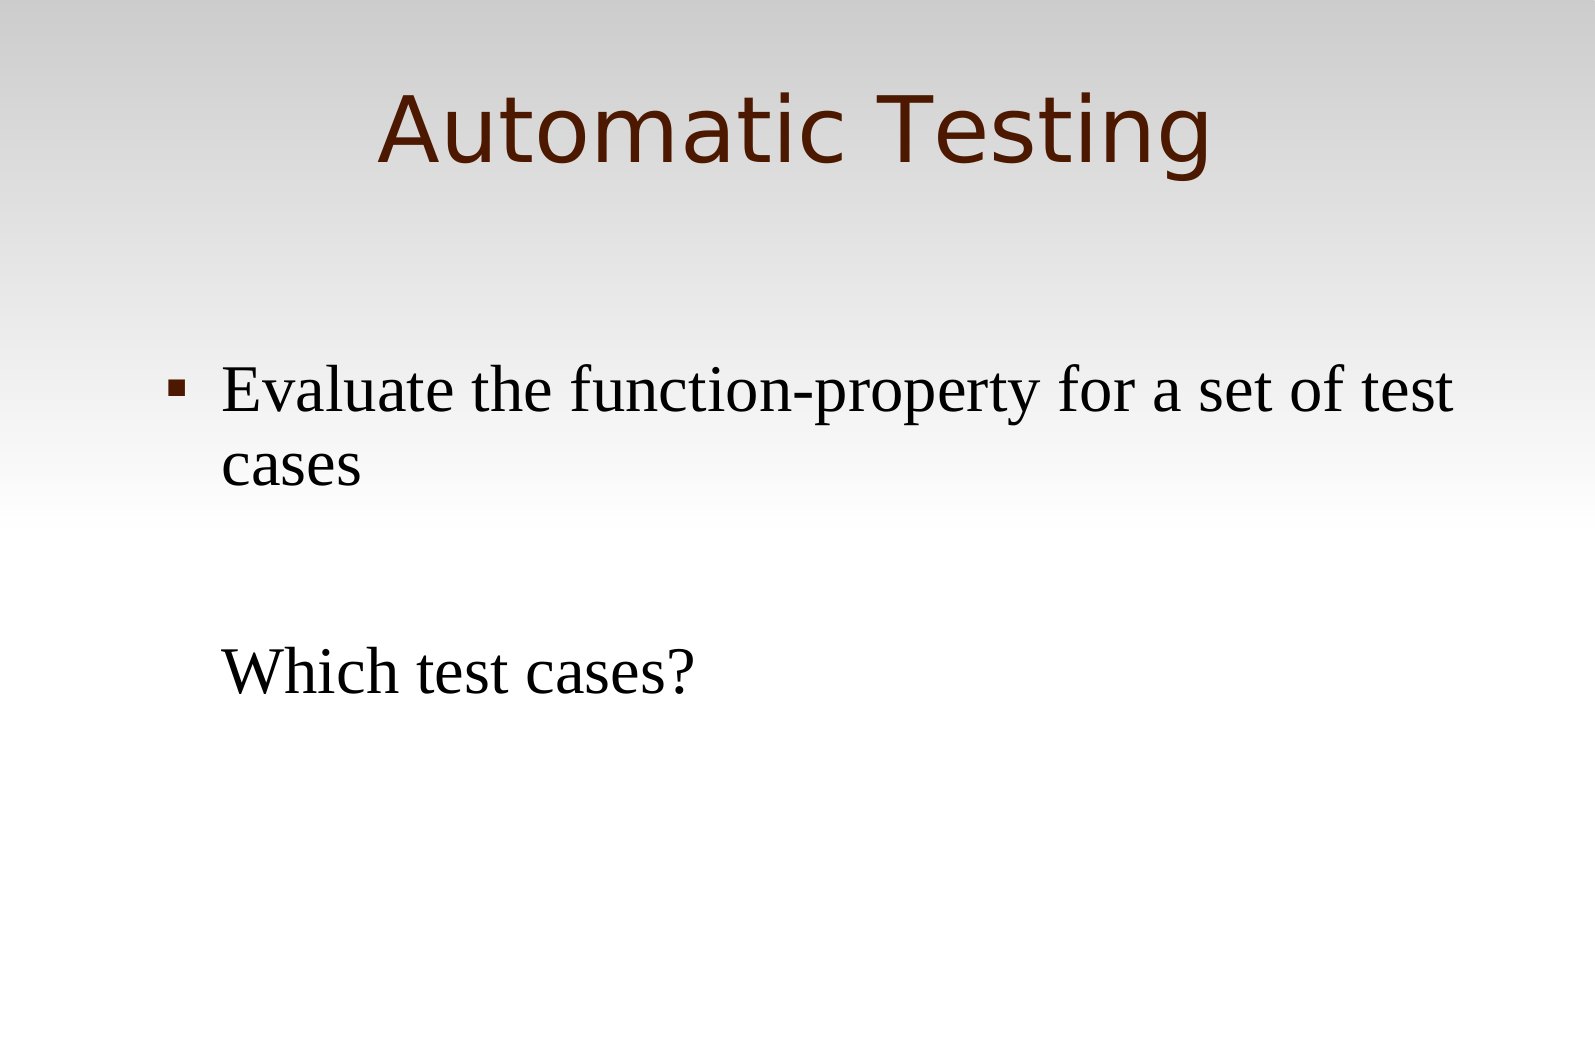

# Automatic Testing
Evaluate the function-property for a set of test cases
Which test cases?